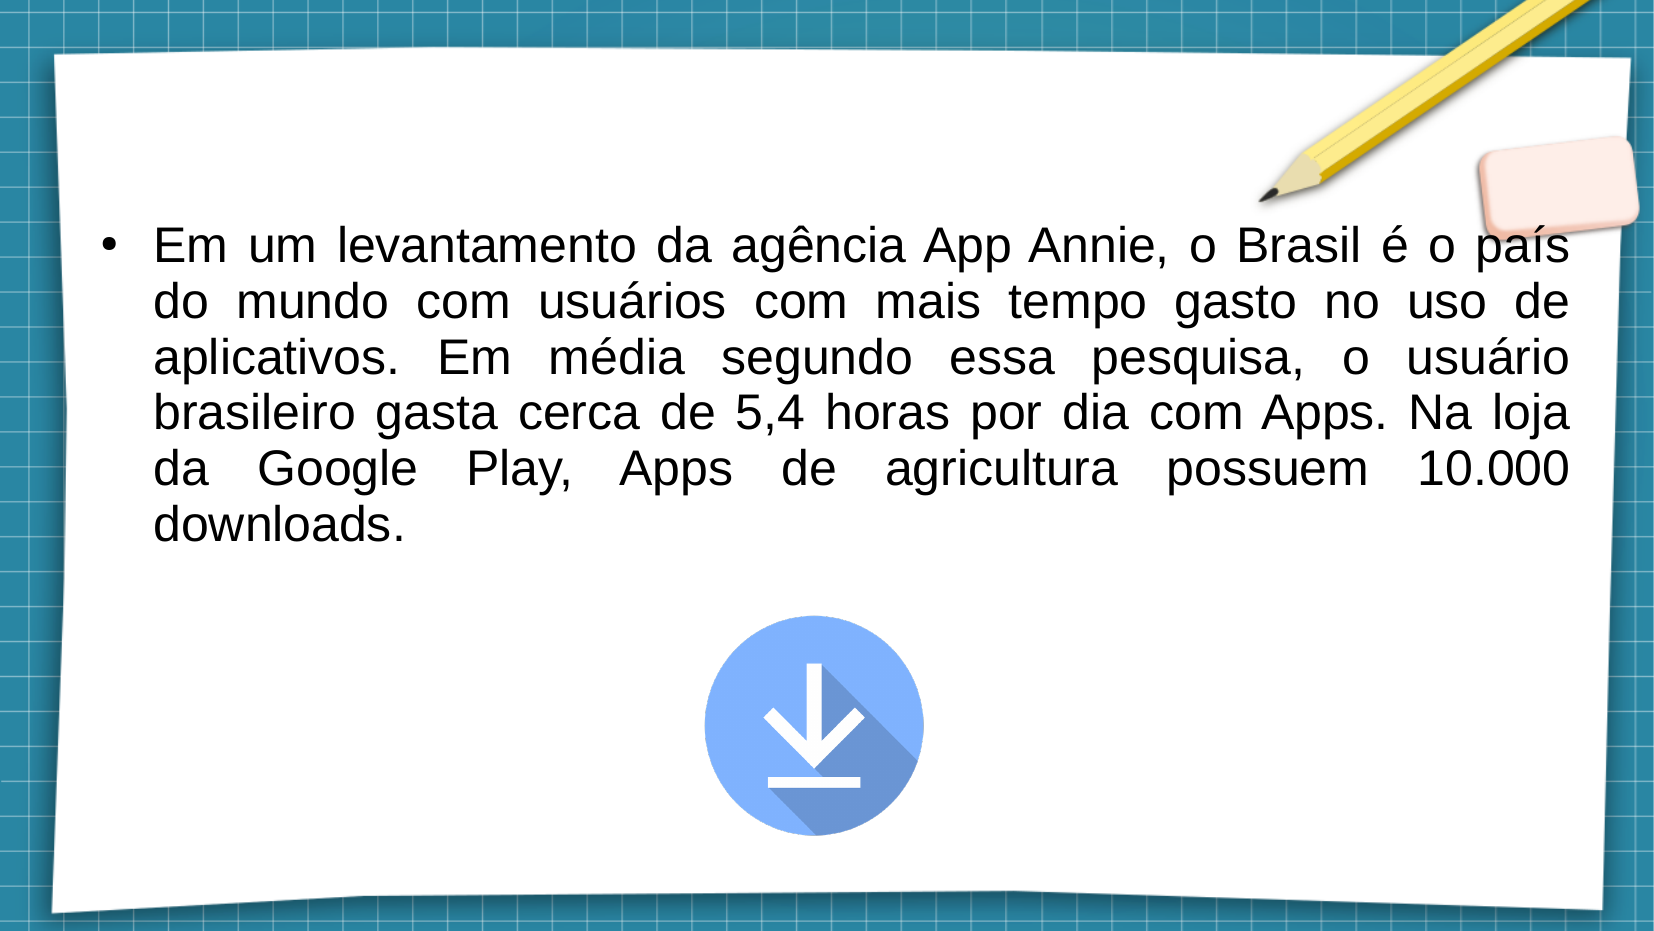

# Em um levantamento da agência App Annie, o Brasil é o país do mundo com usuários com mais tempo gasto no uso de aplicativos. Em média segundo essa pesquisa, o usuário brasileiro gasta cerca de 5,4 horas por dia com Apps. Na loja da Google Play, Apps de agricultura possuem 10.000 downloads.